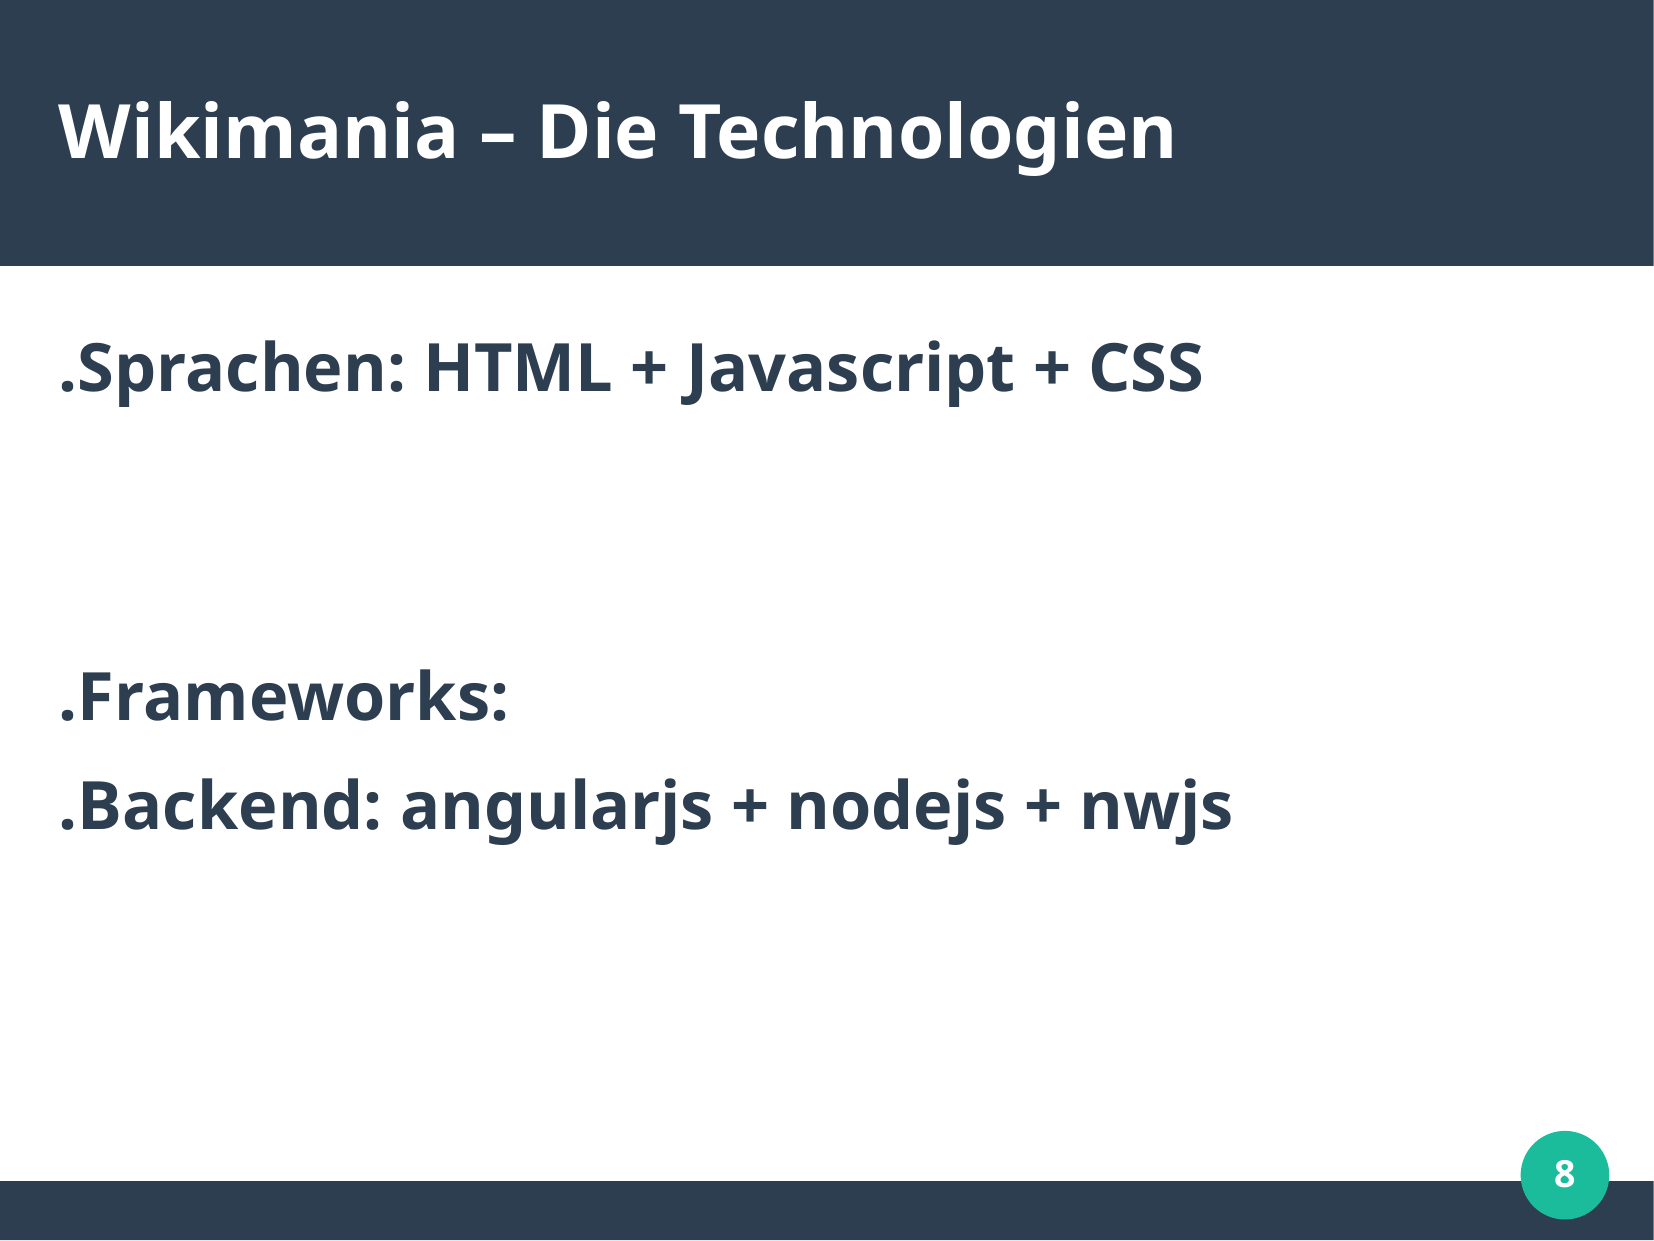

# Wikimania – Die Technologien
.Sprachen: HTML + Javascript + CSS
.Frameworks:
.Backend: angularjs + nodejs + nwjs